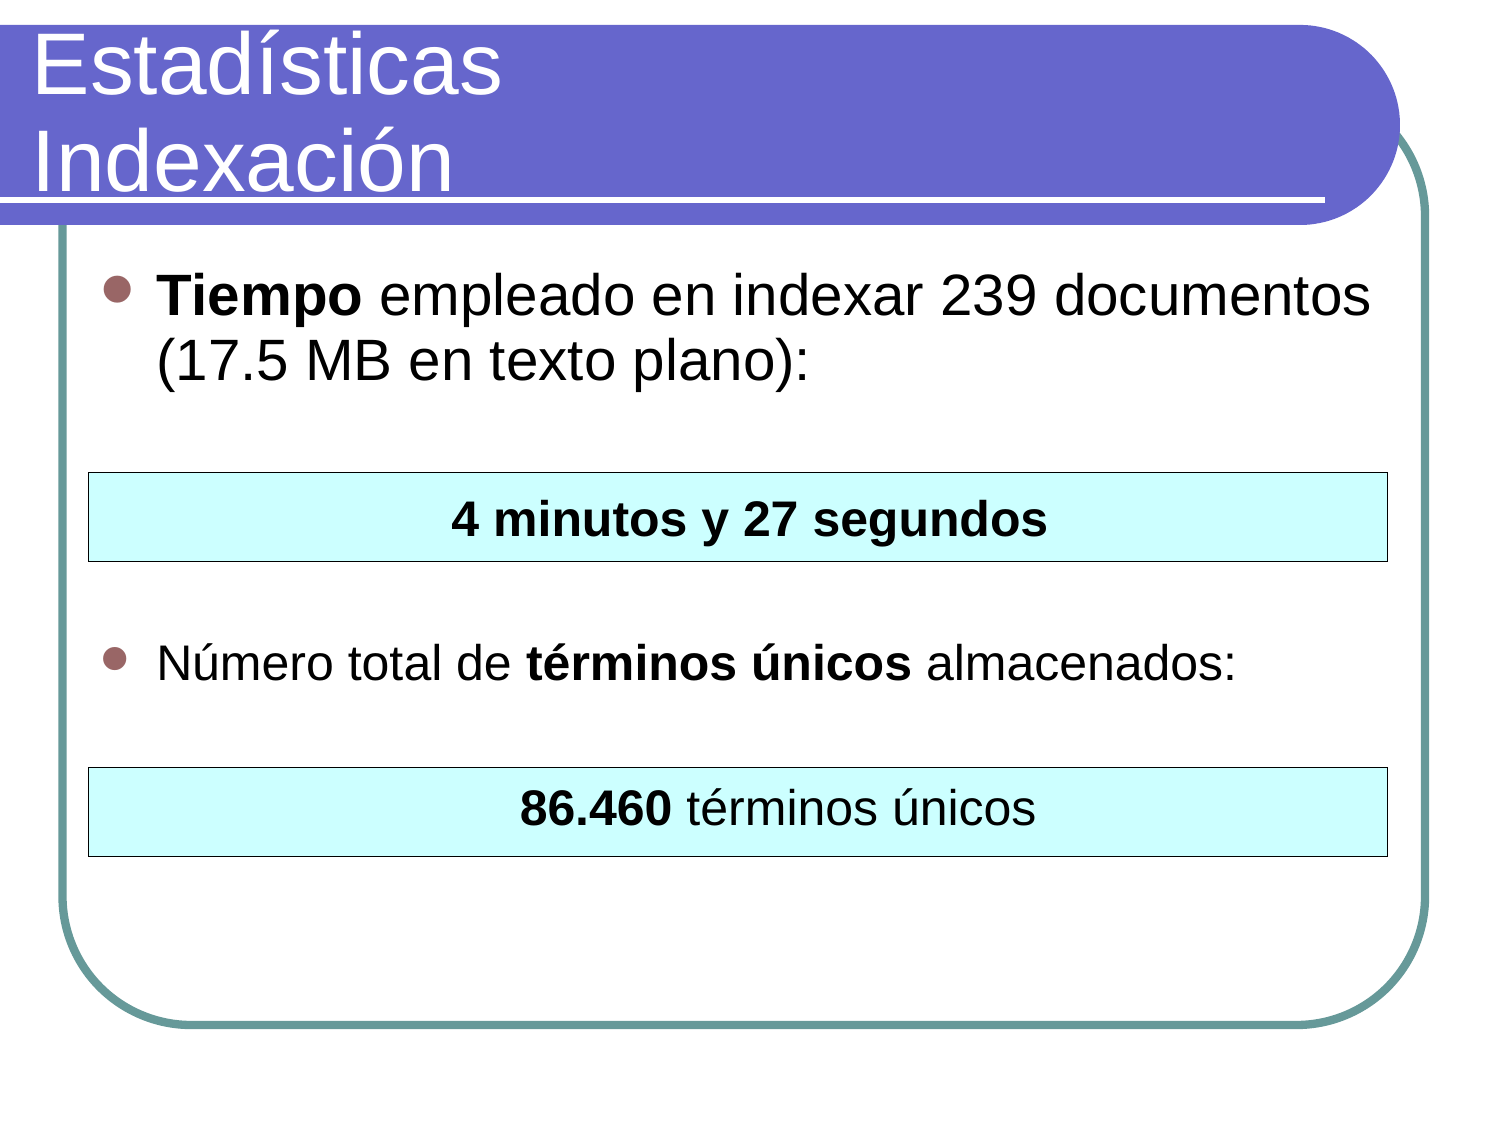

# Estadísticas Indexación
Tiempo empleado en indexar 239 documentos (17.5 MB en texto plano):
4 minutos y 27 segundos
Número total de términos únicos almacenados:
86.460 términos únicos